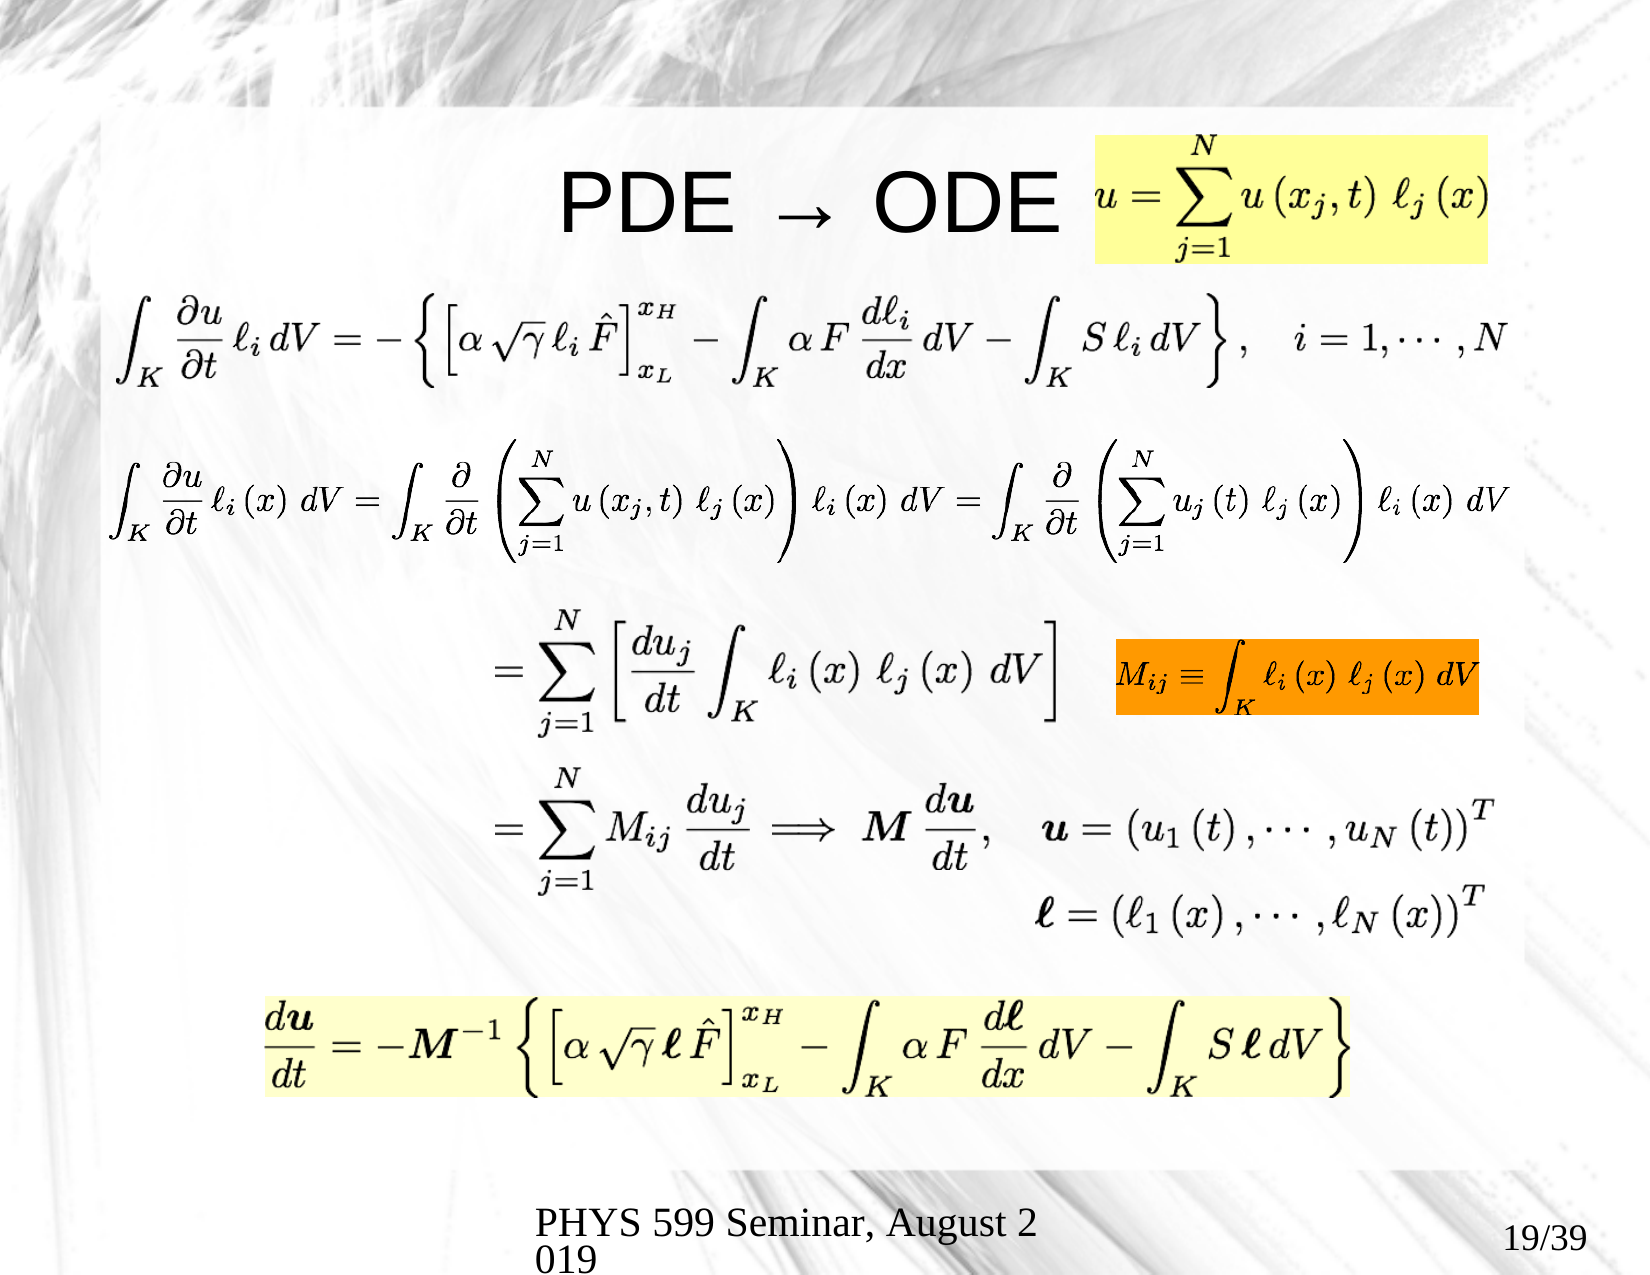

# PDE → ODE
PHYS 599 Seminar, August 2019
19